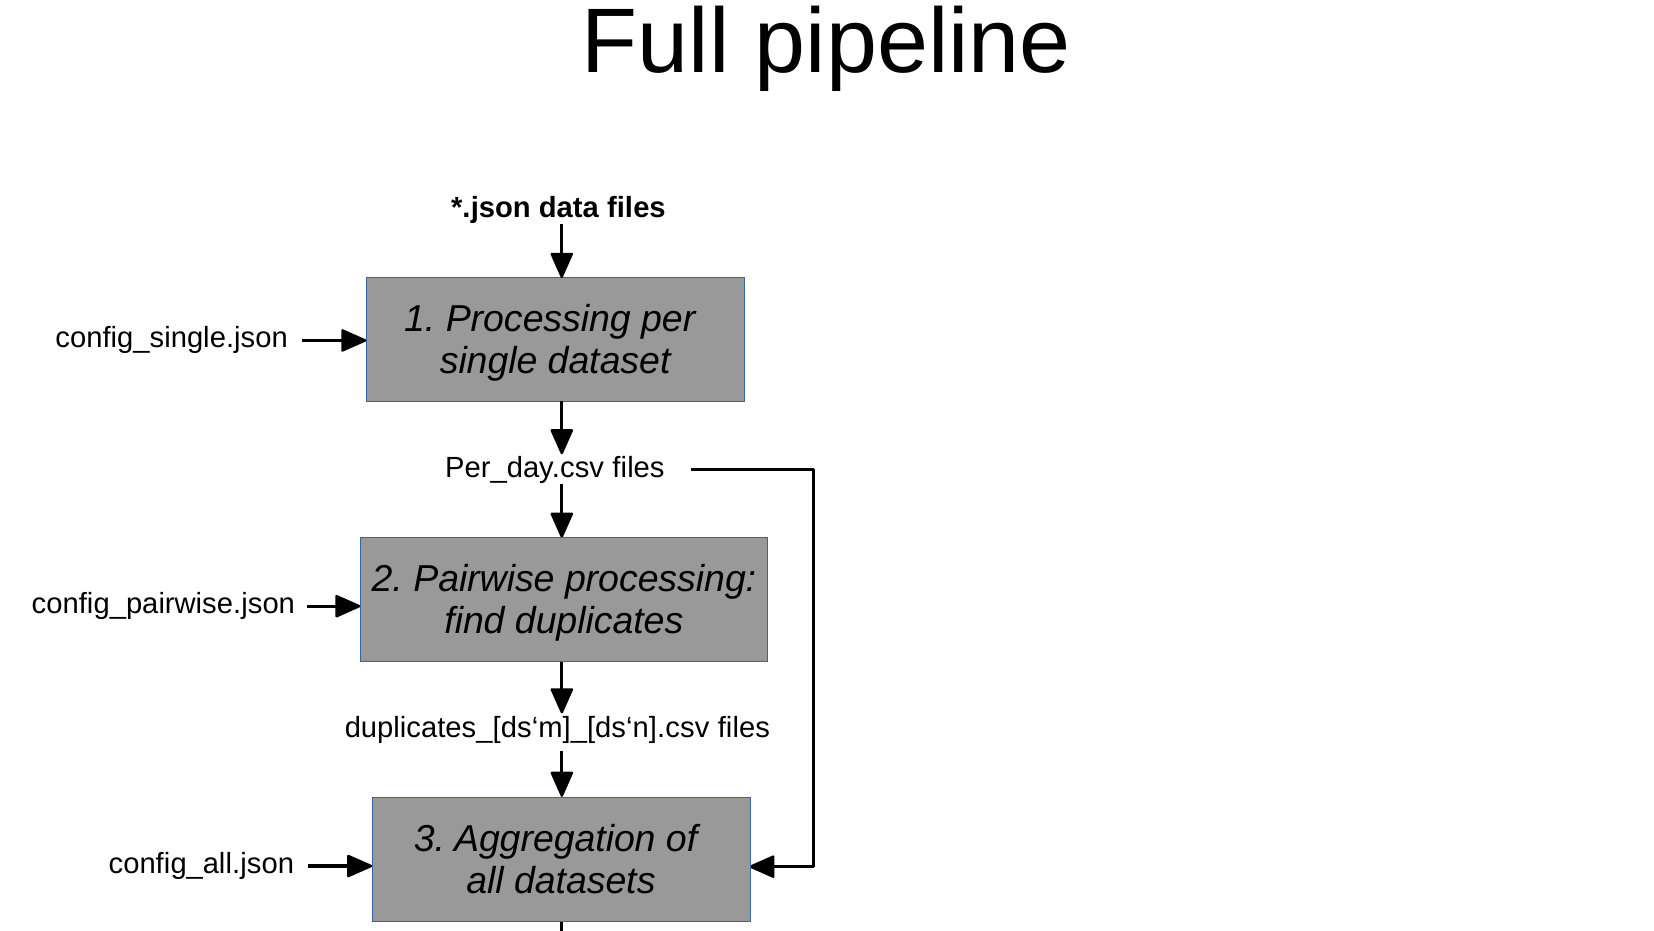

Each dataset consisting of a collection of json-files is processed through this sequence of steps
The output of the last stage (a set of per_day.csv files) is then the input for the pairwise processing.
# Full pipeline
*.json data files
1. Processing per
single dataset
config_single.json
Per_day.csv files
2. Pairwise processing:
find duplicates
config_pairwise.json
duplicates_[ds‘m]_[ds‘n].csv files
3. Aggregation of
all datasets
config_all.json
data_per_user_id.csv + data_per_user_id_date.csv
4. Visualisation &
Quality Control
config_all.json
png